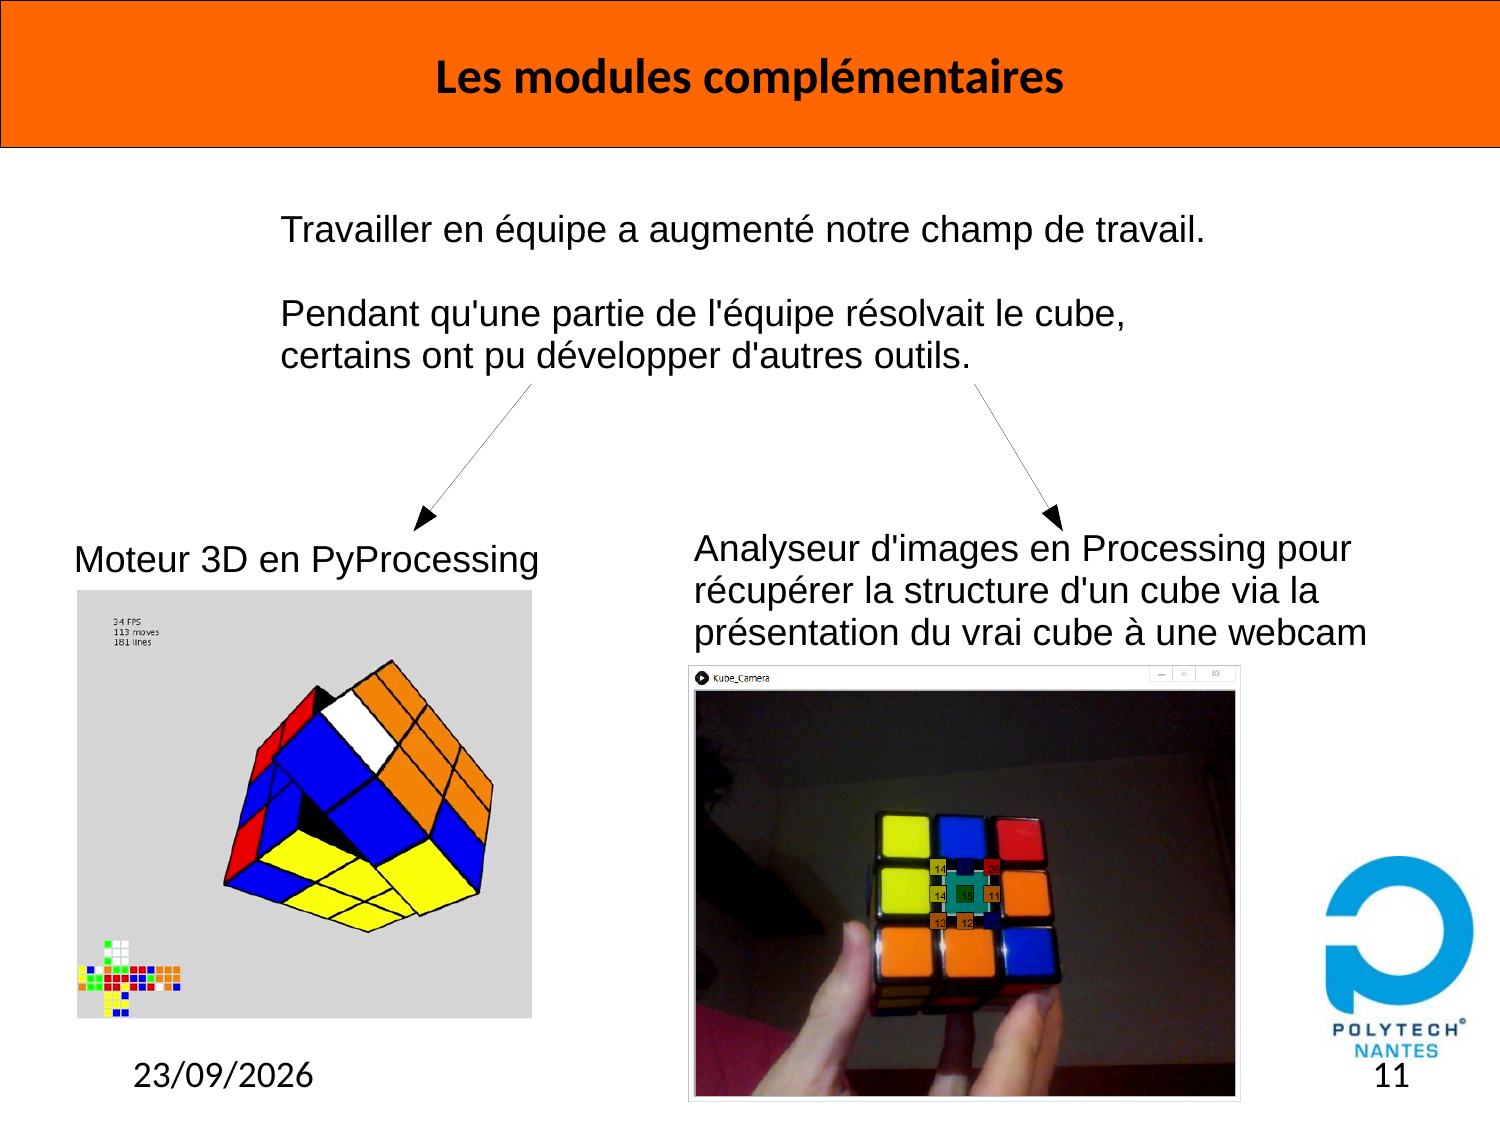

# Les modules complémentaires
Travailler en équipe a augmenté notre champ de travail.
Pendant qu'une partie de l'équipe résolvait le cube, certains ont pu développer d'autres outils.
Analyseur d'images en Processing pour récupérer la structure d'un cube via la présentation du vrai cube à une webcam
Moteur 3D en PyProcessing
15 Janvier 2016
11